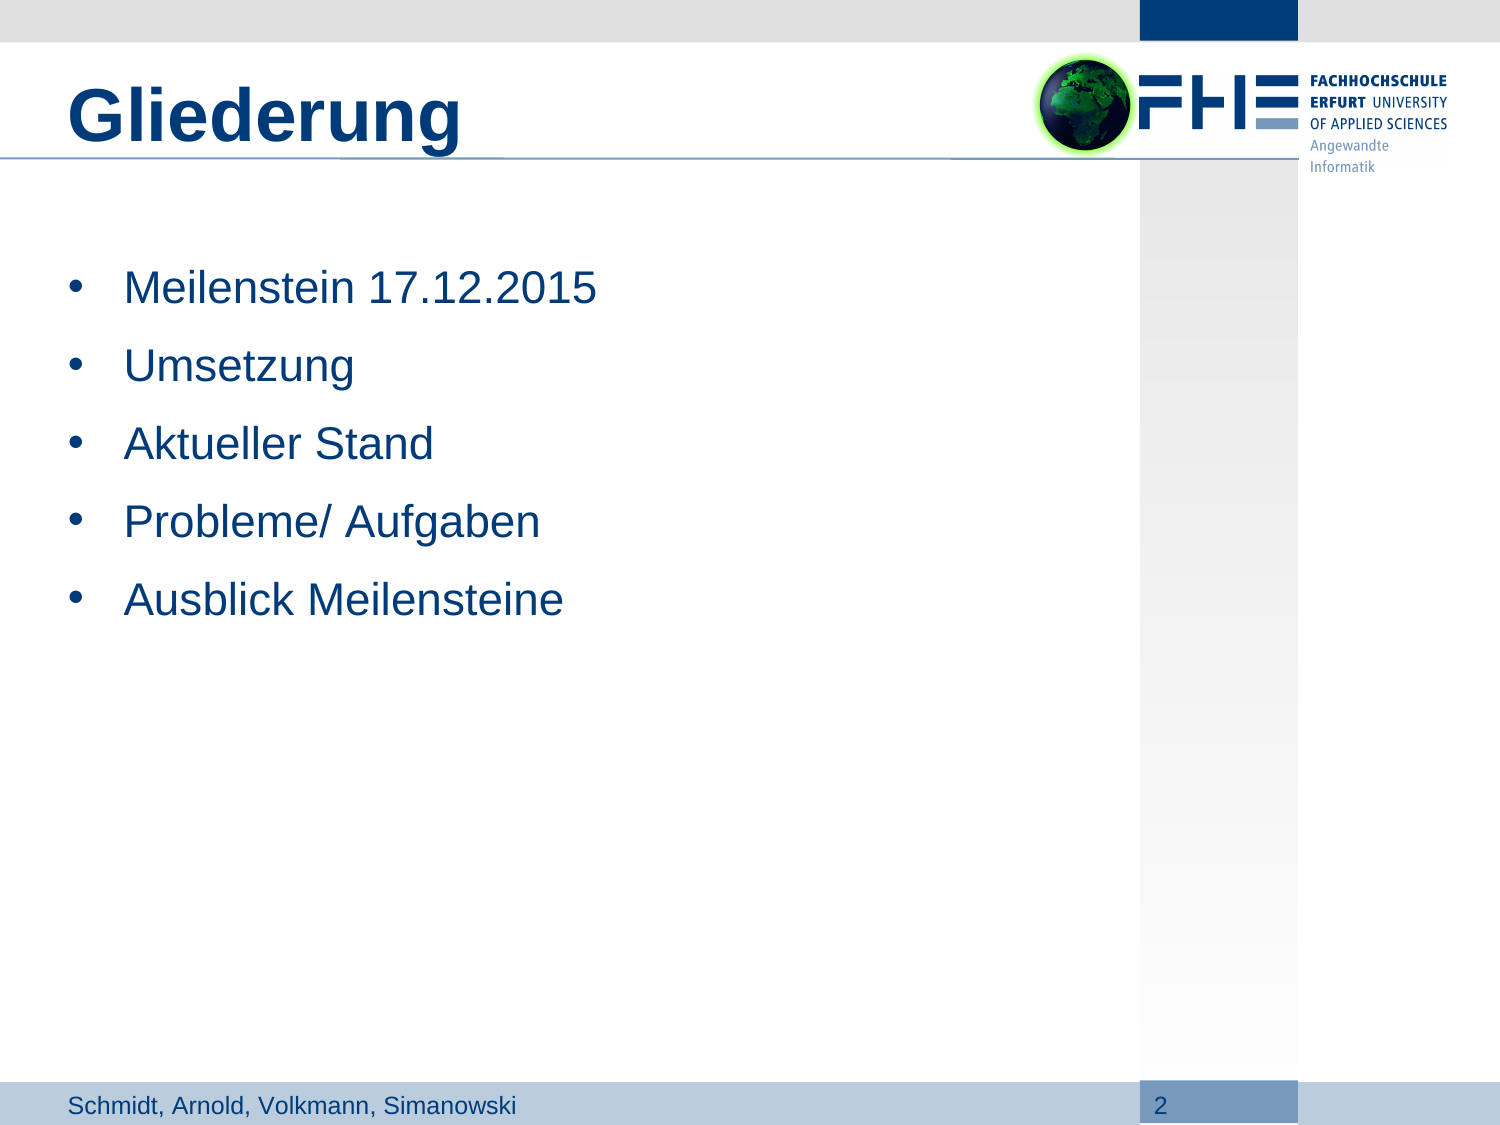

# Gliederung
Meilenstein 17.12.2015
Umsetzung
Aktueller Stand
Probleme/ Aufgaben
Ausblick Meilensteine